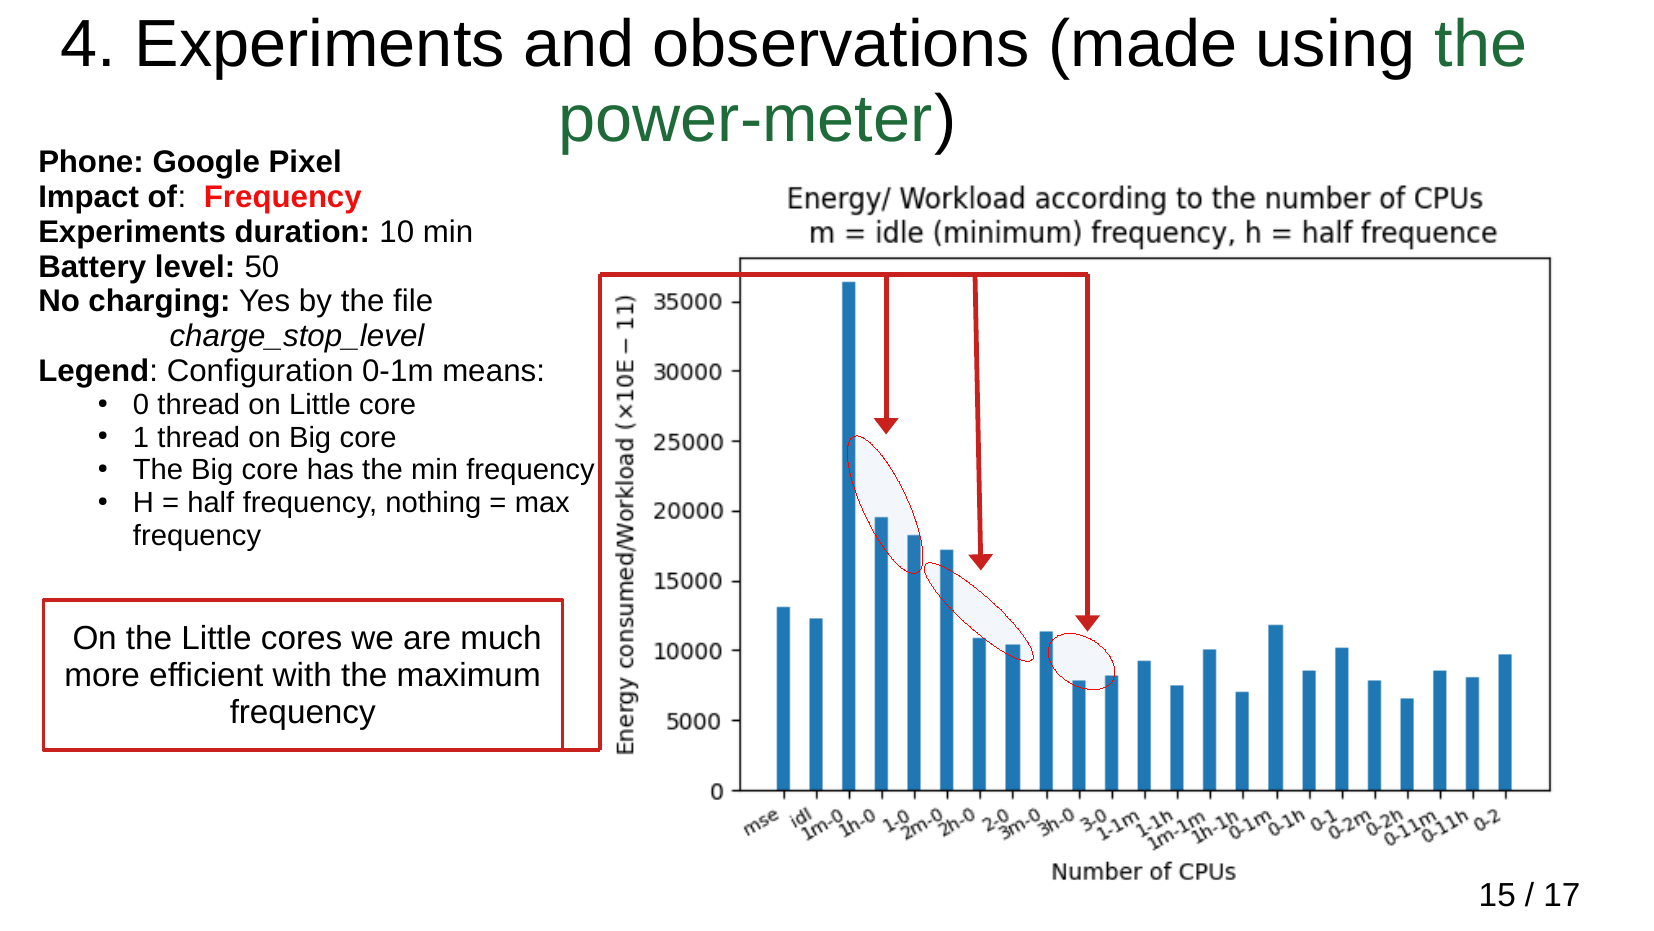

# 4. Experiments and observations (made using the power-meter)
Phone: Google Pixel
Impact of: Frequency
Experiments duration: 10 min
Battery level: 50
No charging: Yes by the file
 charge_stop_level
Legend: Configuration 0-1m means:
0 thread on Little core
1 thread on Big core
The Big core has the min frequency
H = half frequency, nothing = max frequency
 On the Little cores we are much more efficient with the maximum frequency
15 / 17